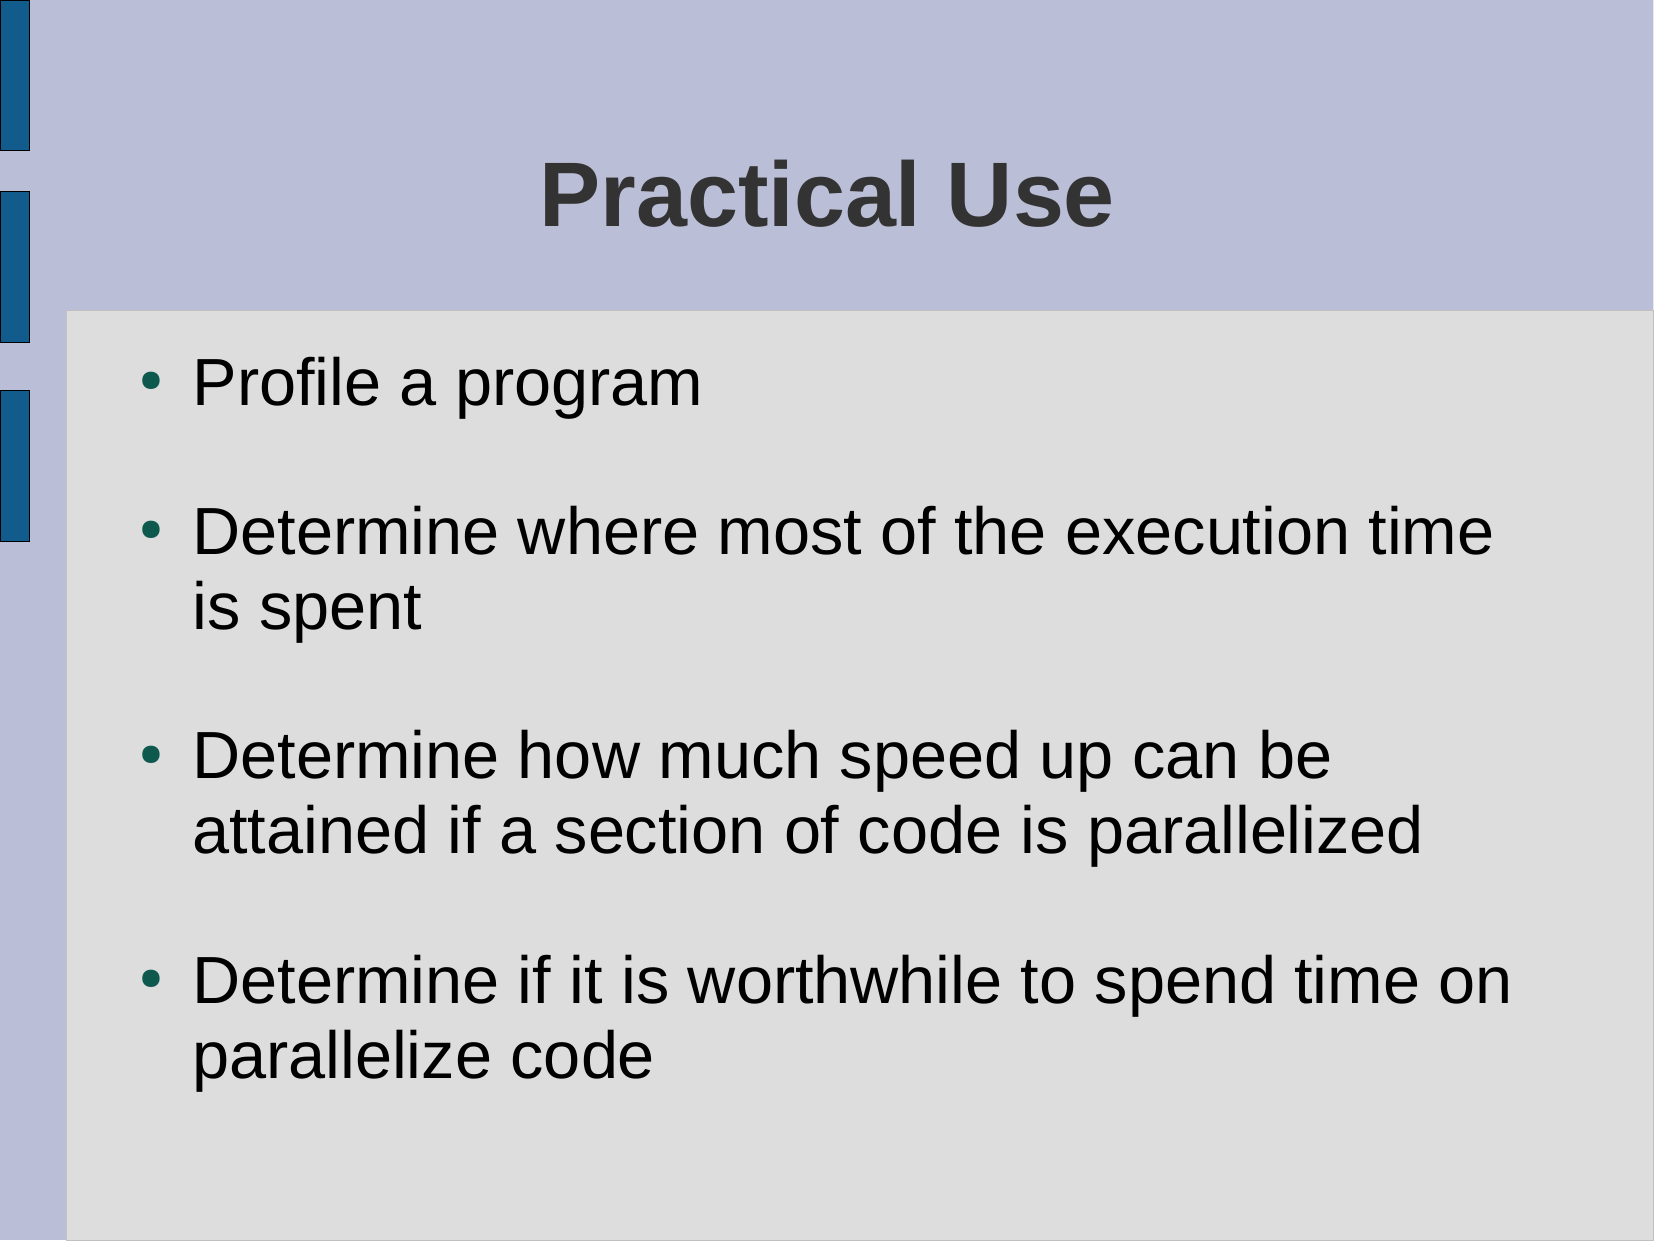

# Practical Use
Profile a program
Determine where most of the execution time is spent
Determine how much speed up can be attained if a section of code is parallelized
Determine if it is worthwhile to spend time on parallelize code